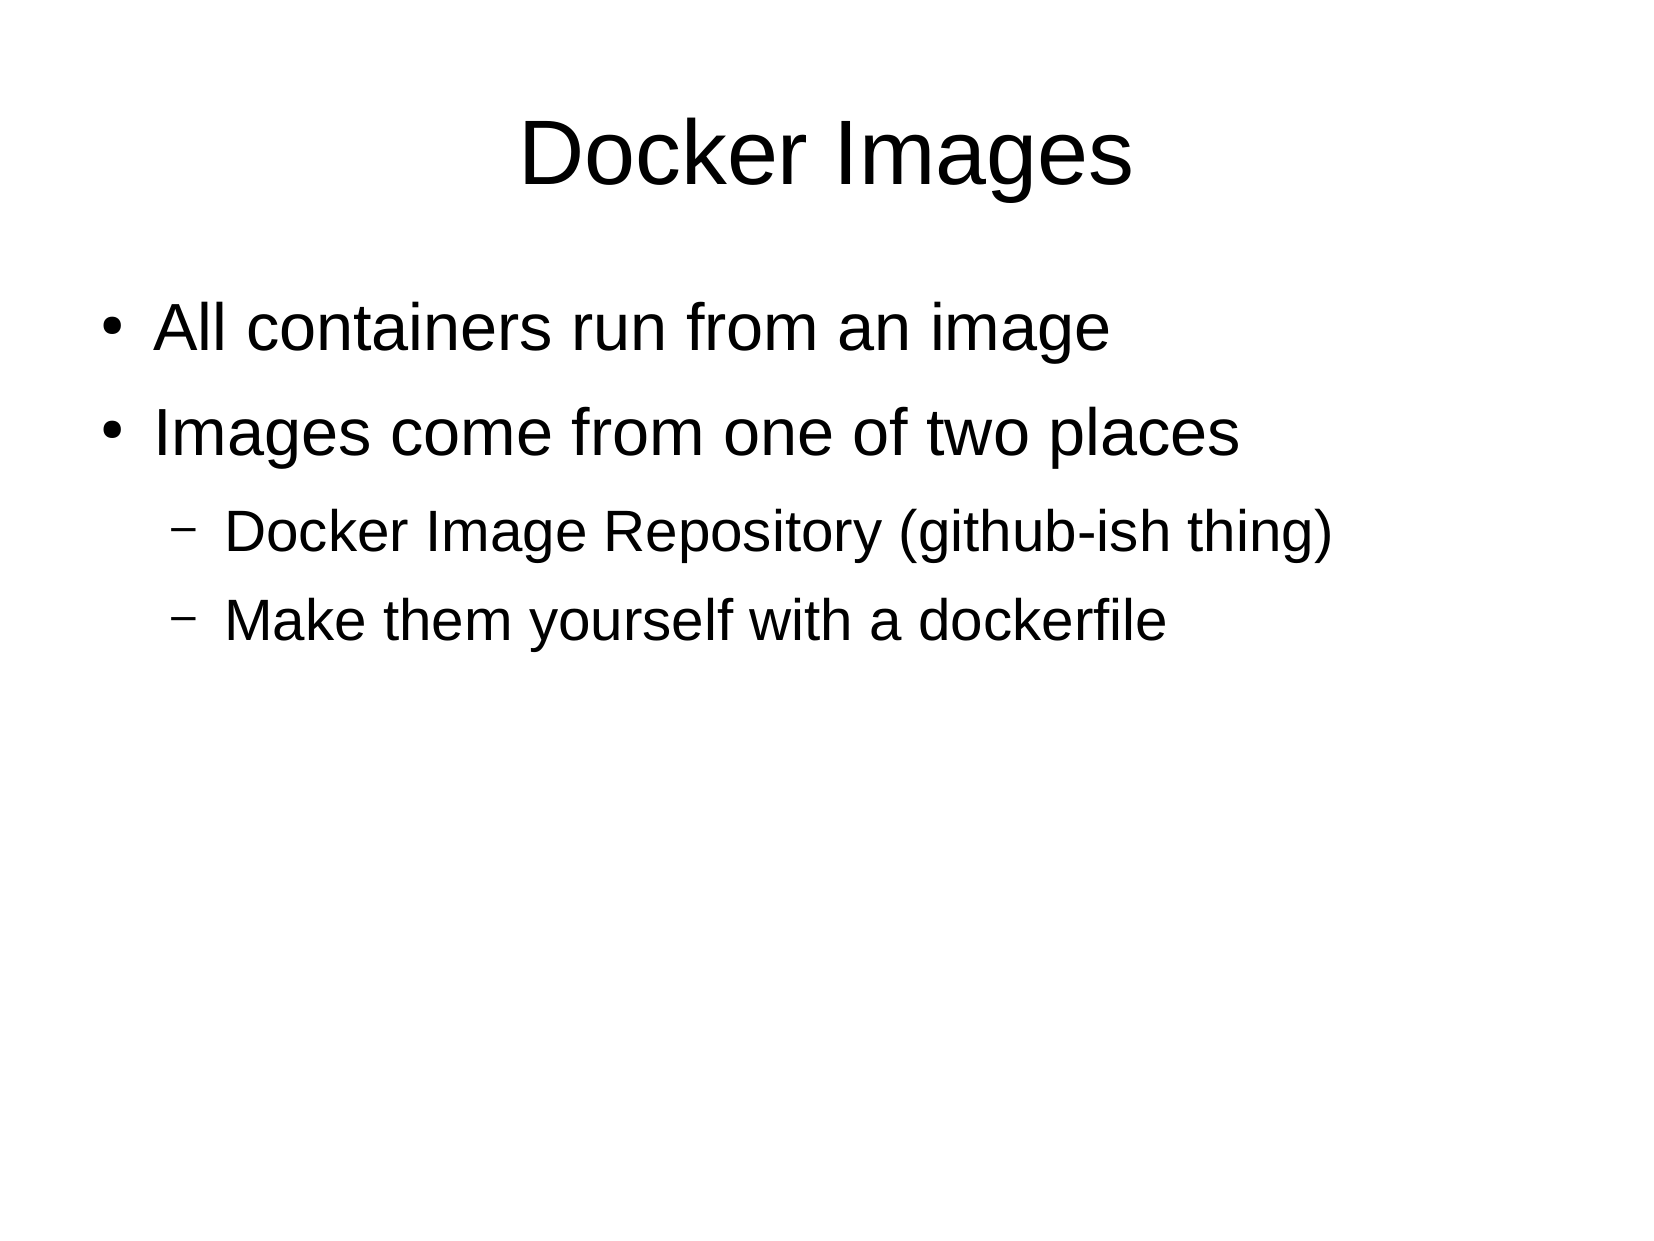

# Docker Images
All containers run from an image
Images come from one of two places
Docker Image Repository (github-ish thing)
Make them yourself with a dockerfile